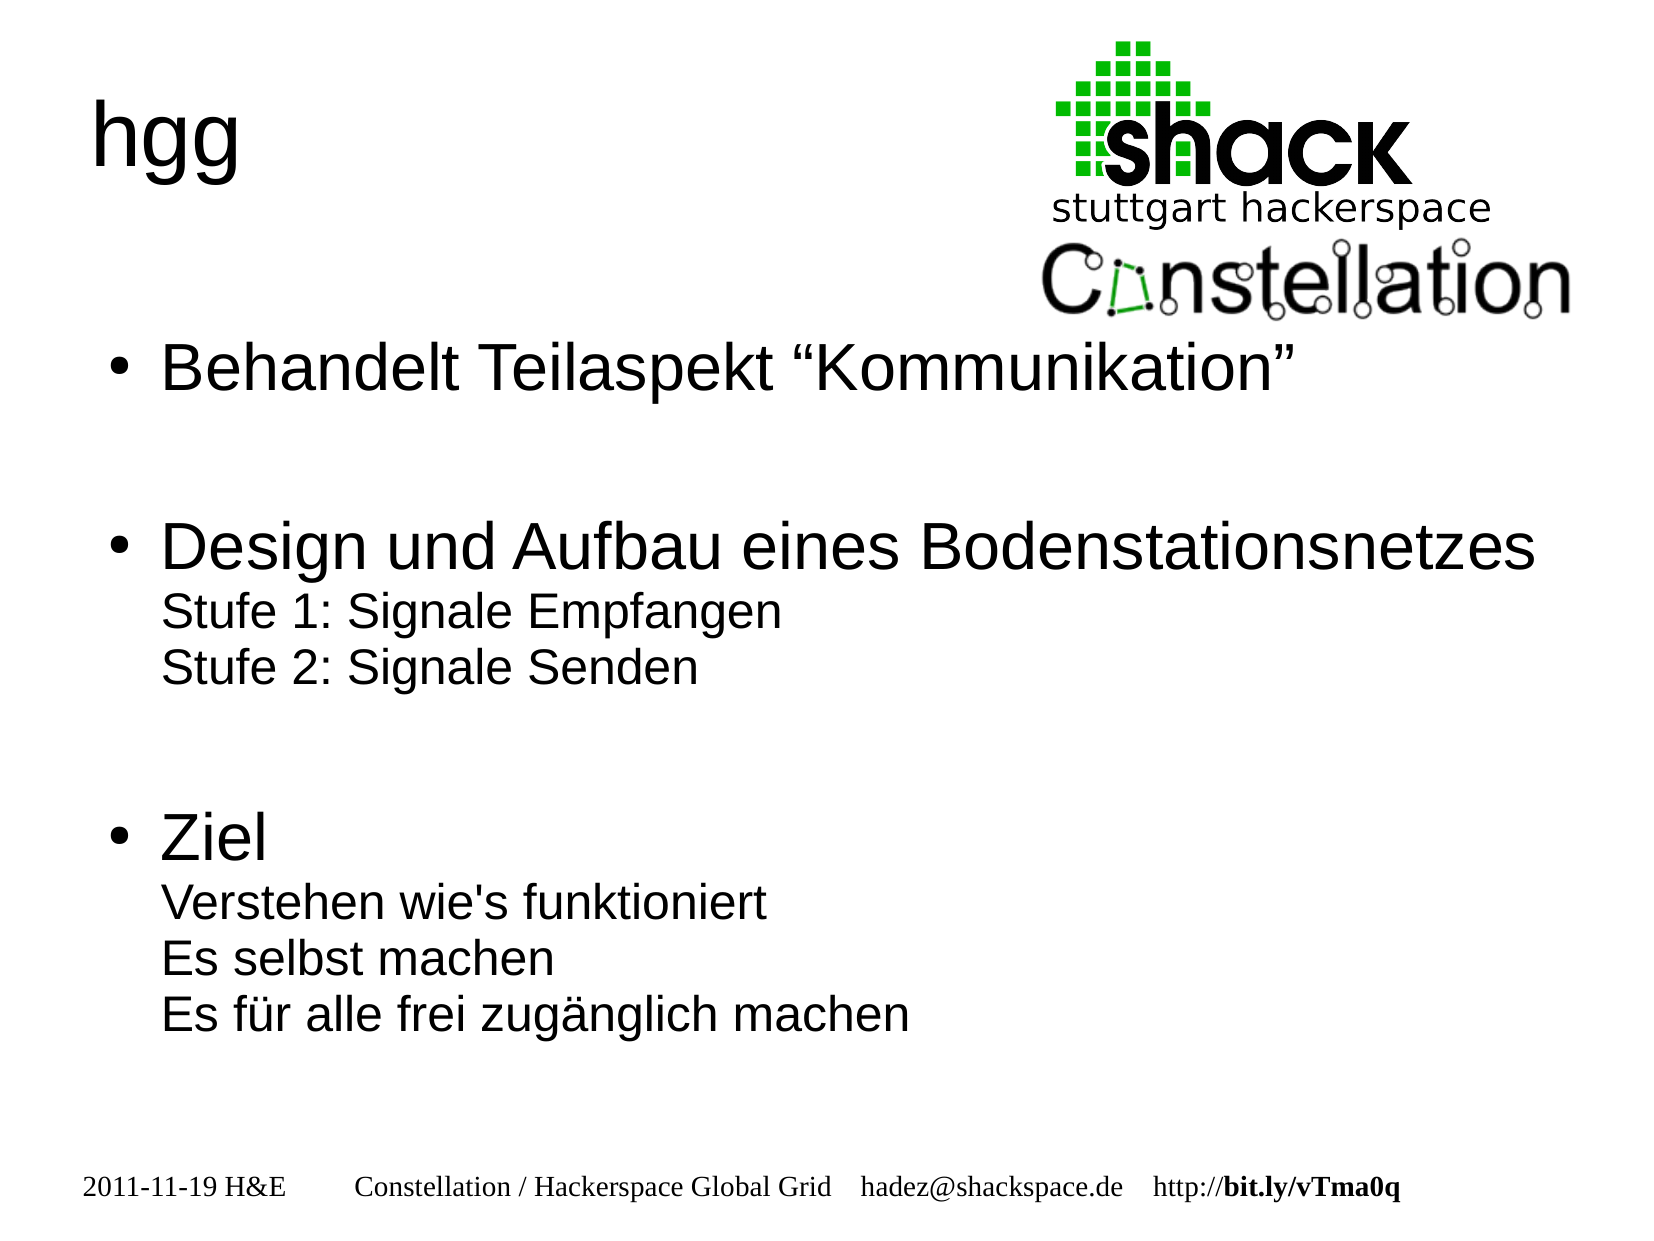

# hgg
Behandelt Teilaspekt “Kommunikation”
Design und Aufbau eines Bodenstationsnetzes
Stufe 1: Signale Empfangen
Stufe 2: Signale Senden
Ziel
Verstehen wie's funktioniert
Es selbst machen
Es für alle frei zugänglich machen